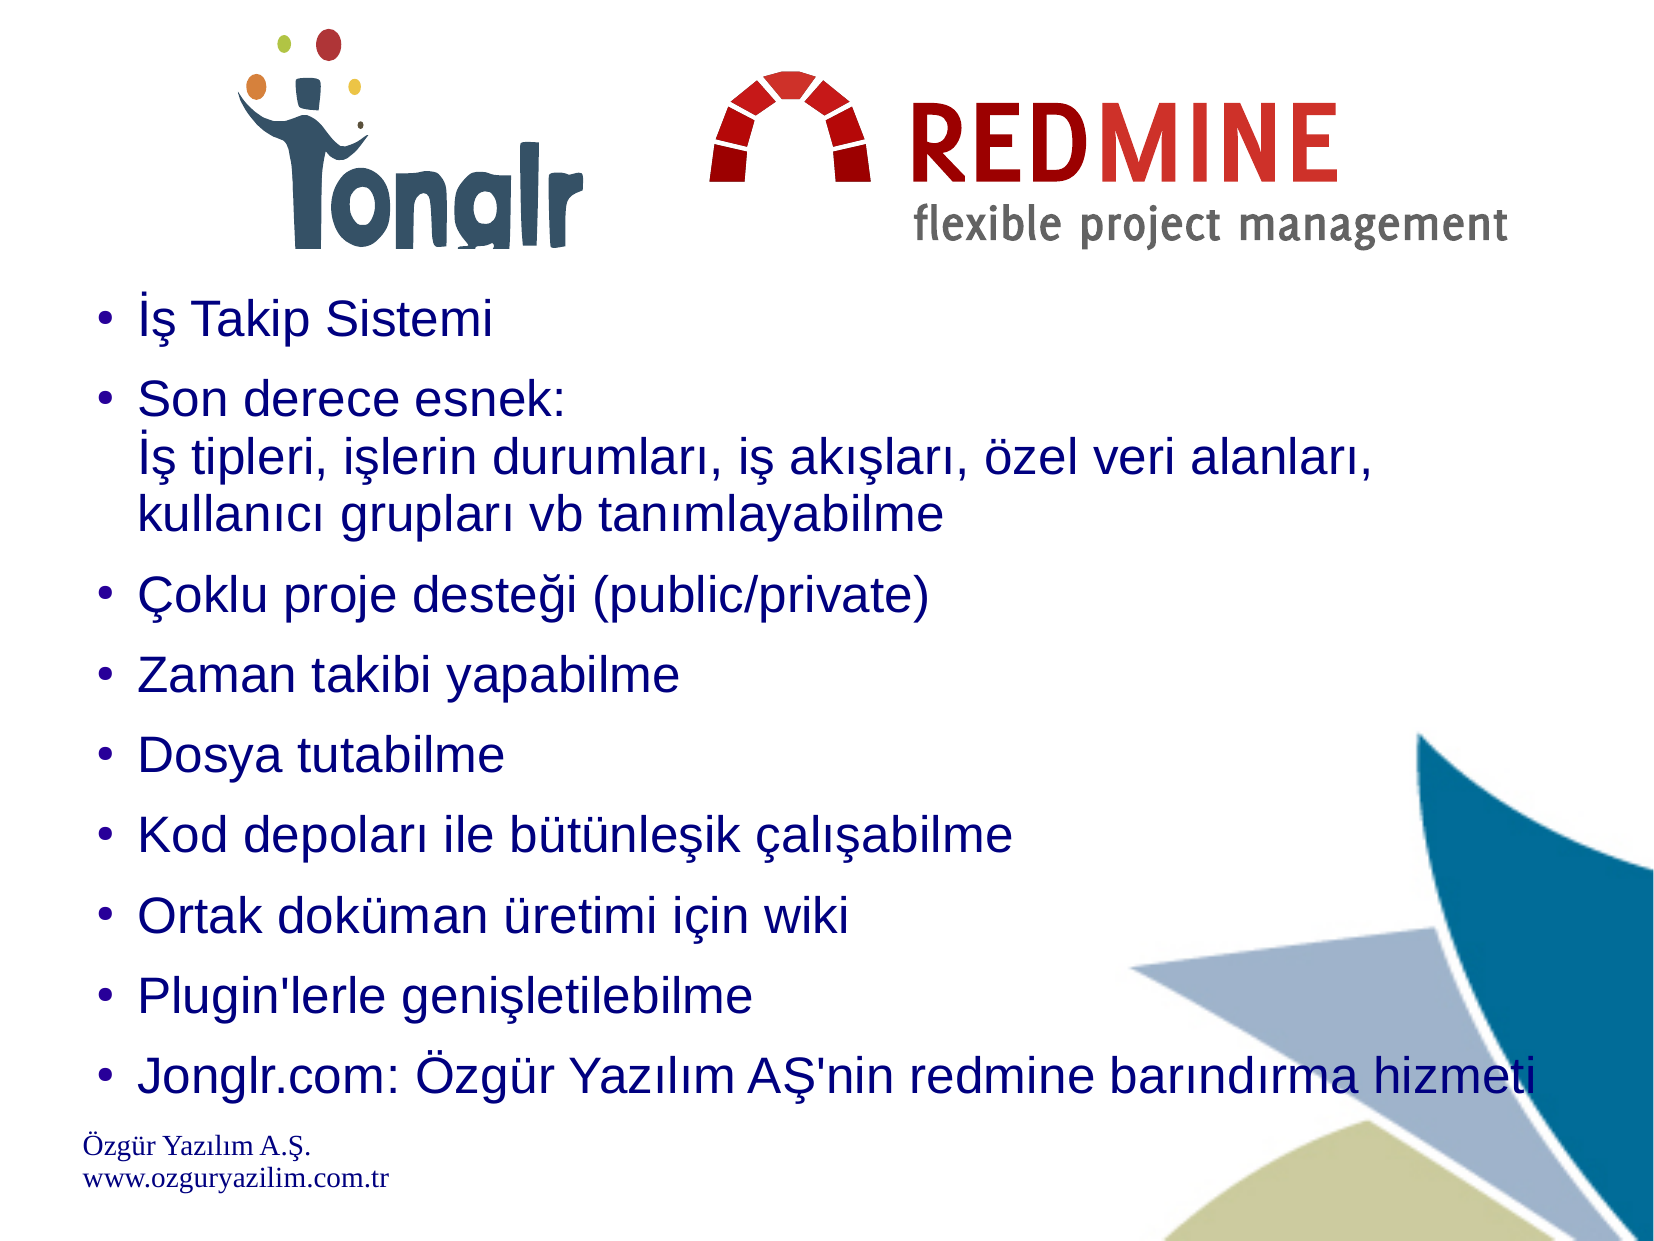

# İş Takip Sistemi
Son derece esnek:
İş tipleri, işlerin durumları, iş akışları, özel veri alanları, kullanıcı grupları vb tanımlayabilme
Çoklu proje desteği (public/private)
Zaman takibi yapabilme
Dosya tutabilme
Kod depoları ile bütünleşik çalışabilme
Ortak doküman üretimi için wiki
Plugin'lerle genişletilebilme
Jonglr.com: Özgür Yazılım AŞ'nin redmine barındırma hizmeti